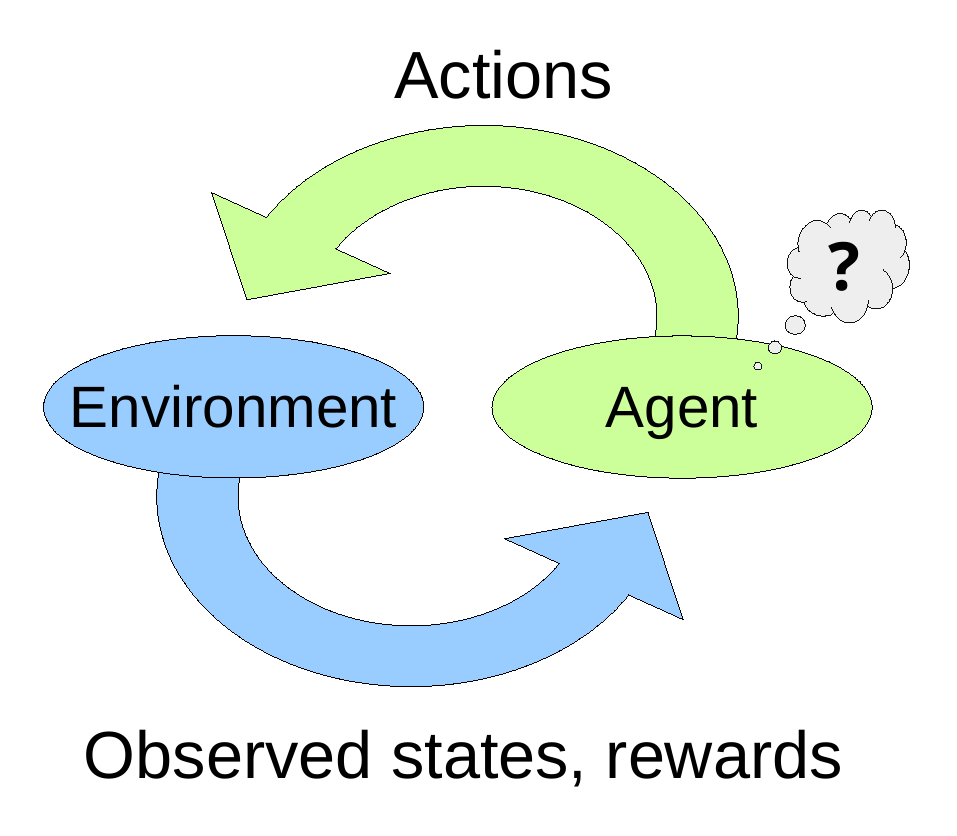

Actions
?
Environment
Agent
Observed states, rewards